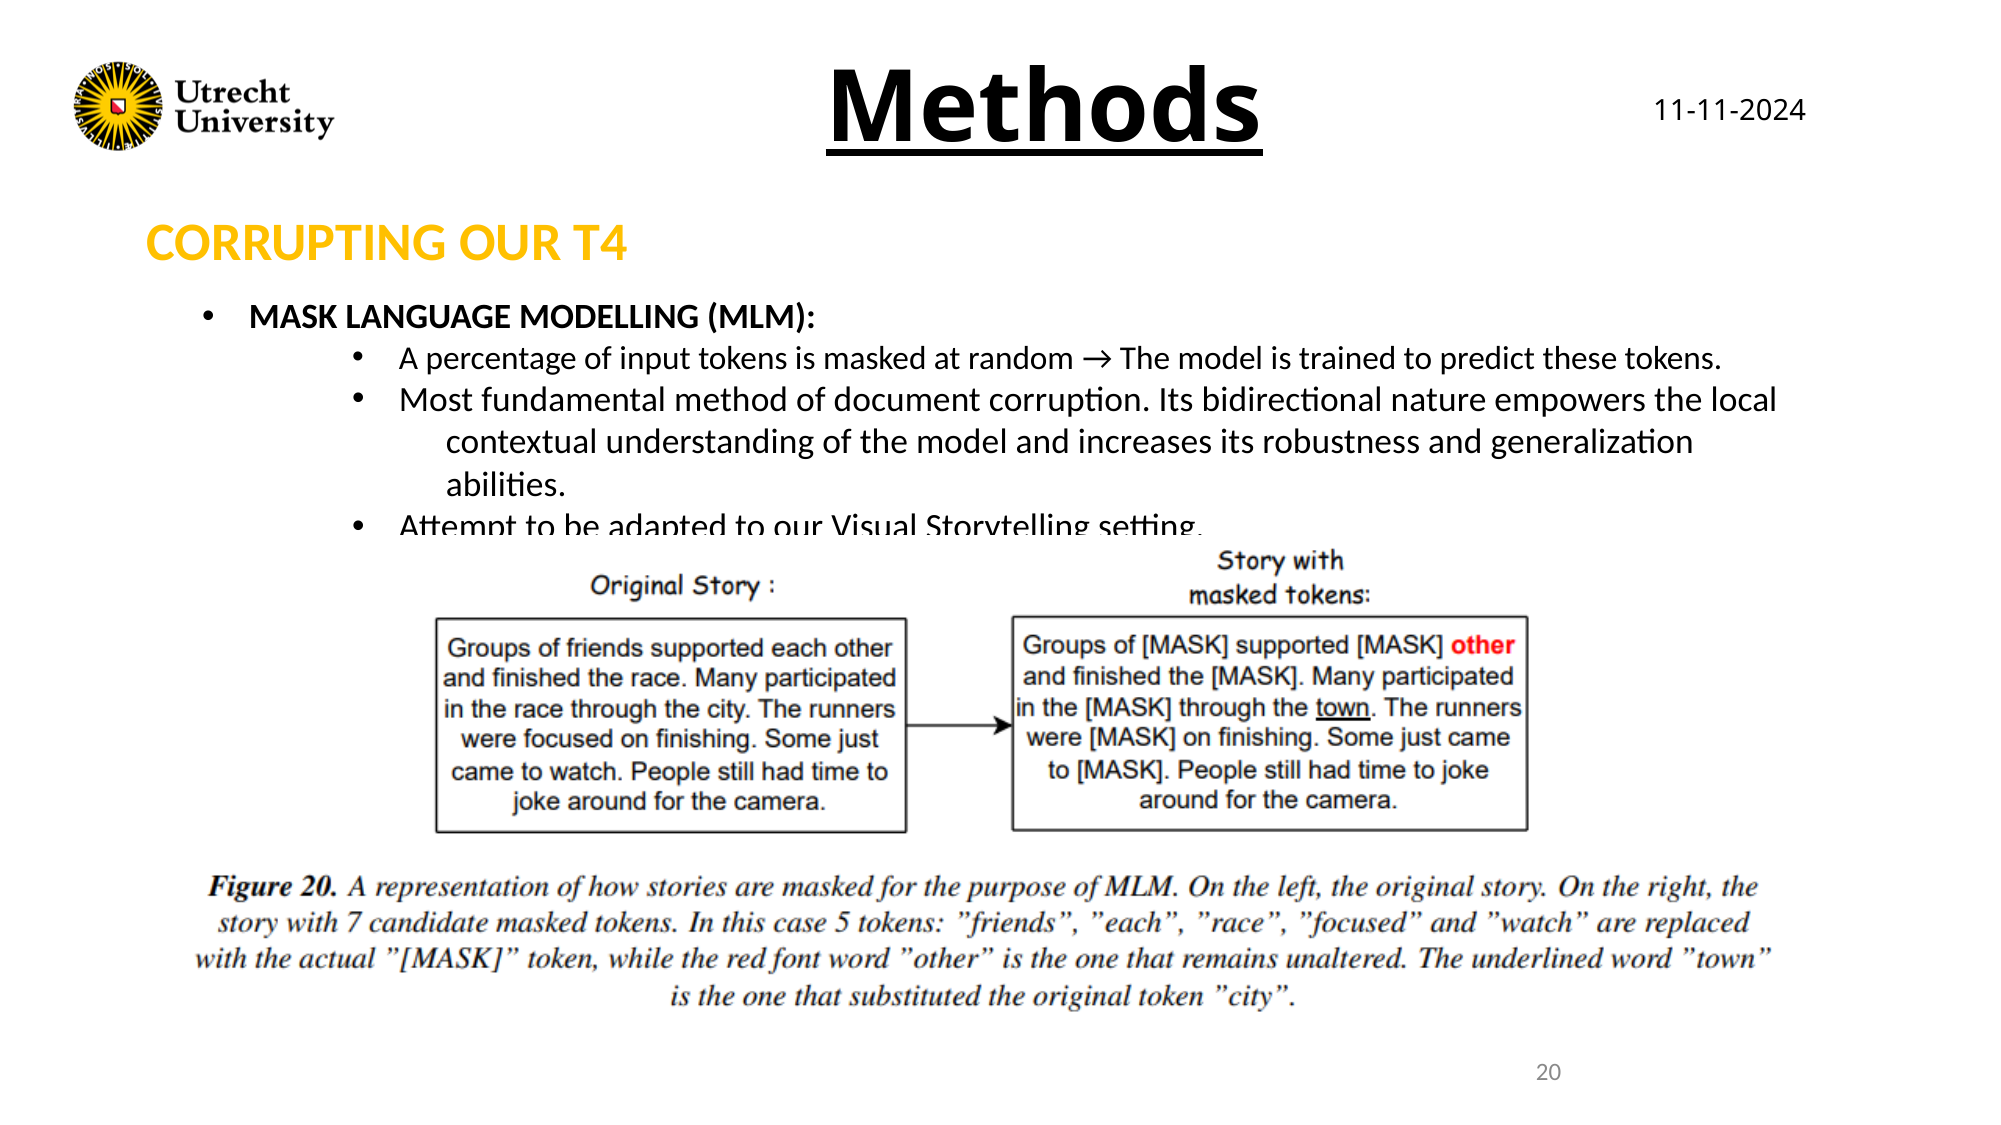

Methods
11-11-2024
CORRUPTING OUR T4
MASK LANGUAGE MODELLING (MLM):
A percentage of input tokens is masked at random → The model is trained to predict these tokens.
Most fundamental method of document corruption. Its bidirectional nature empowers the local contextual understanding of the model and increases its robustness and generalization abilities.
Attempt to be adapted to our Visual Storytelling setting.
1